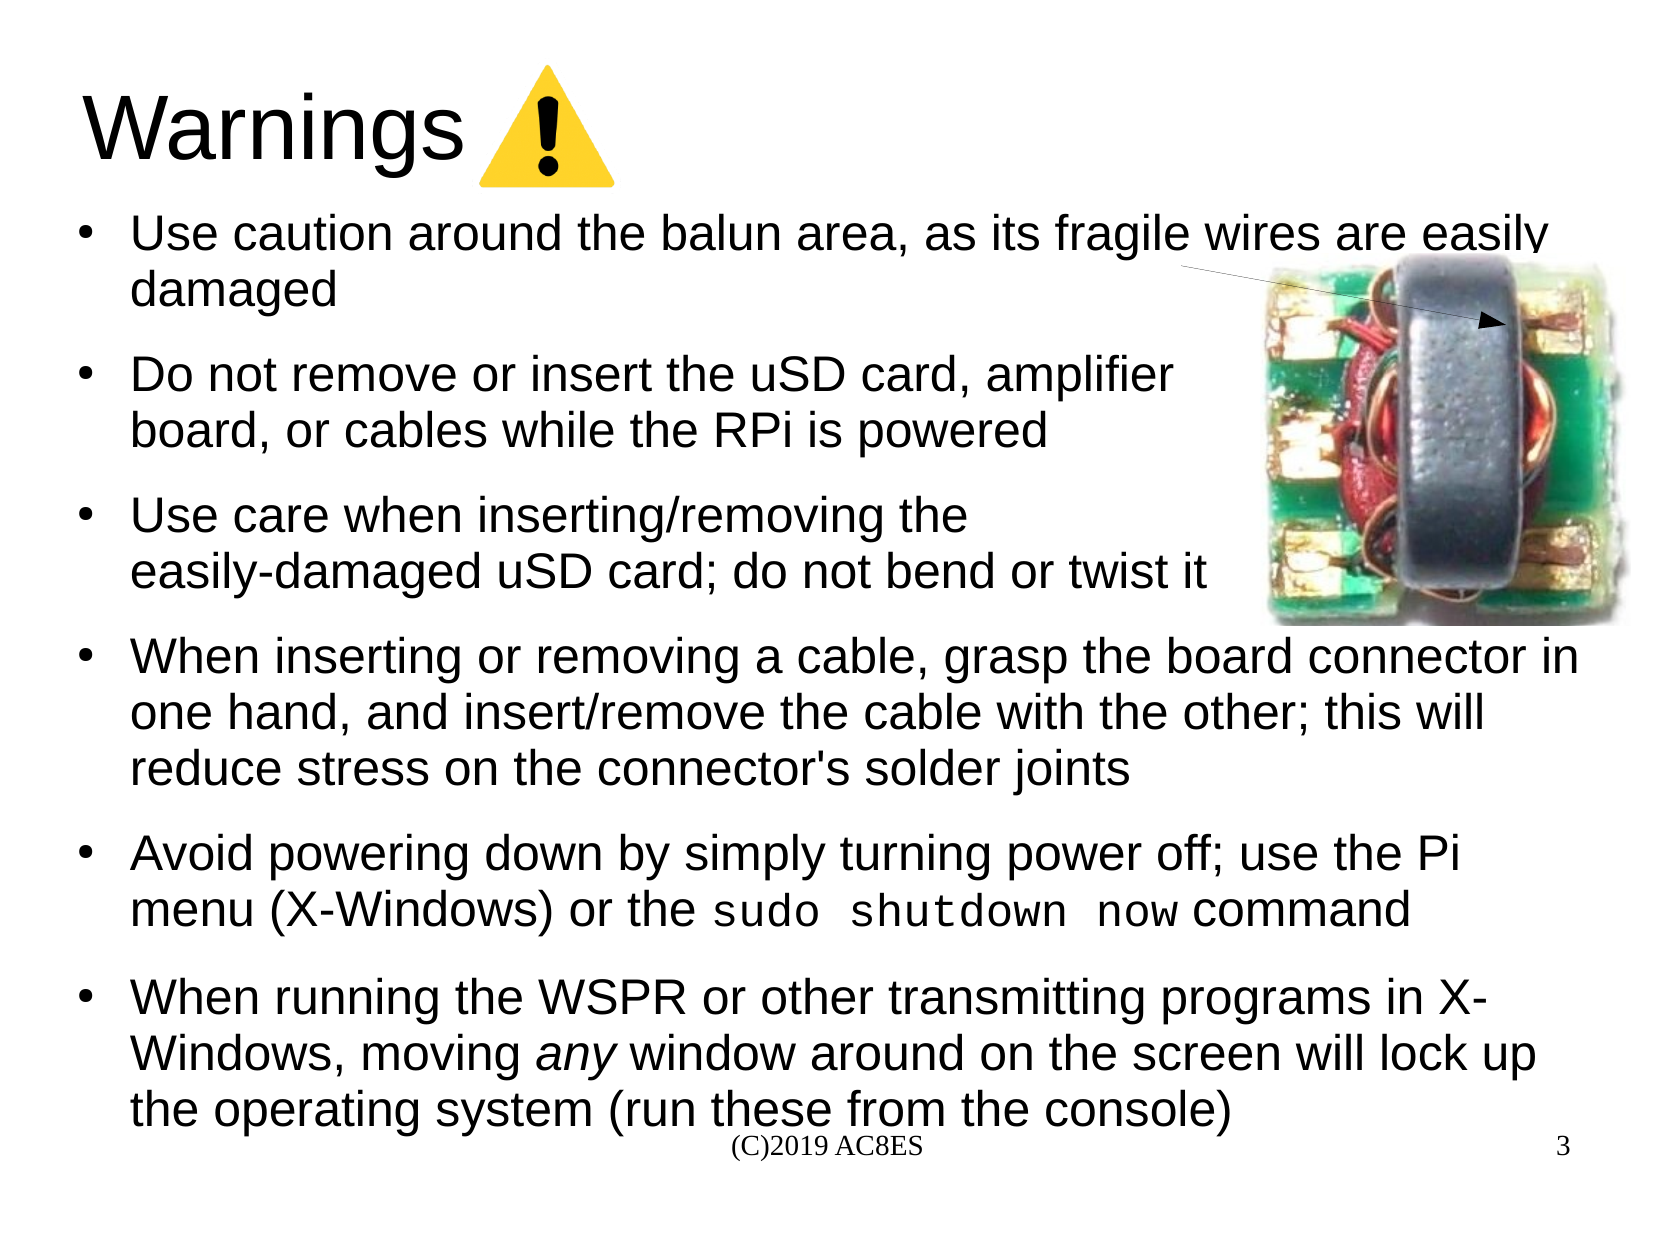

# Warnings
Use caution around the balun area, as its fragile wires are easily damaged
Do not remove or insert the uSD card, amplifier
board, or cables while the RPi is powered
Use care when inserting/removing the
easily-damaged uSD card; do not bend or twist it
When inserting or removing a cable, grasp the board connector in one hand, and insert/remove the cable with the other; this will reduce stress on the connector's solder joints
Avoid powering down by simply turning power off; use the Pi menu (X-Windows) or the sudo shutdown now command
When running the WSPR or other transmitting programs in X-Windows, moving any window around on the screen will lock up the operating system (run these from the console)
(C)2019 AC8ES
3